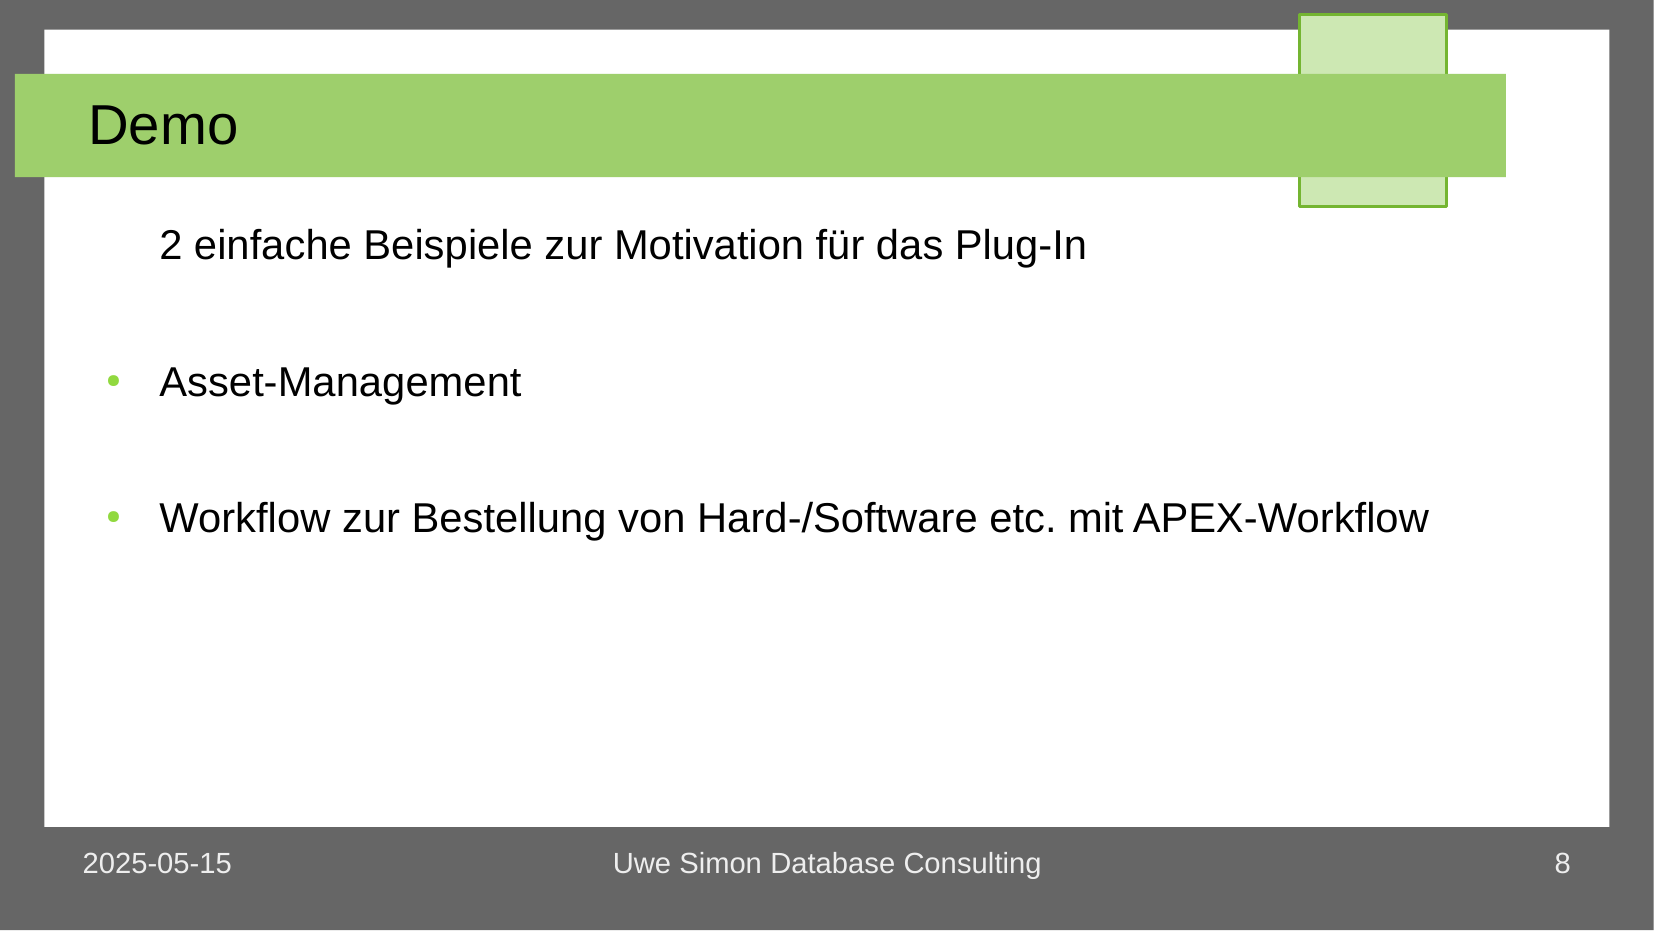

# Demo
2 einfache Beispiele zur Motivation für das Plug-In
Asset-Management
Workflow zur Bestellung von Hard-/Software etc. mit APEX-Workflow
2024-04-24
Uwe Simon Database Consulting
8